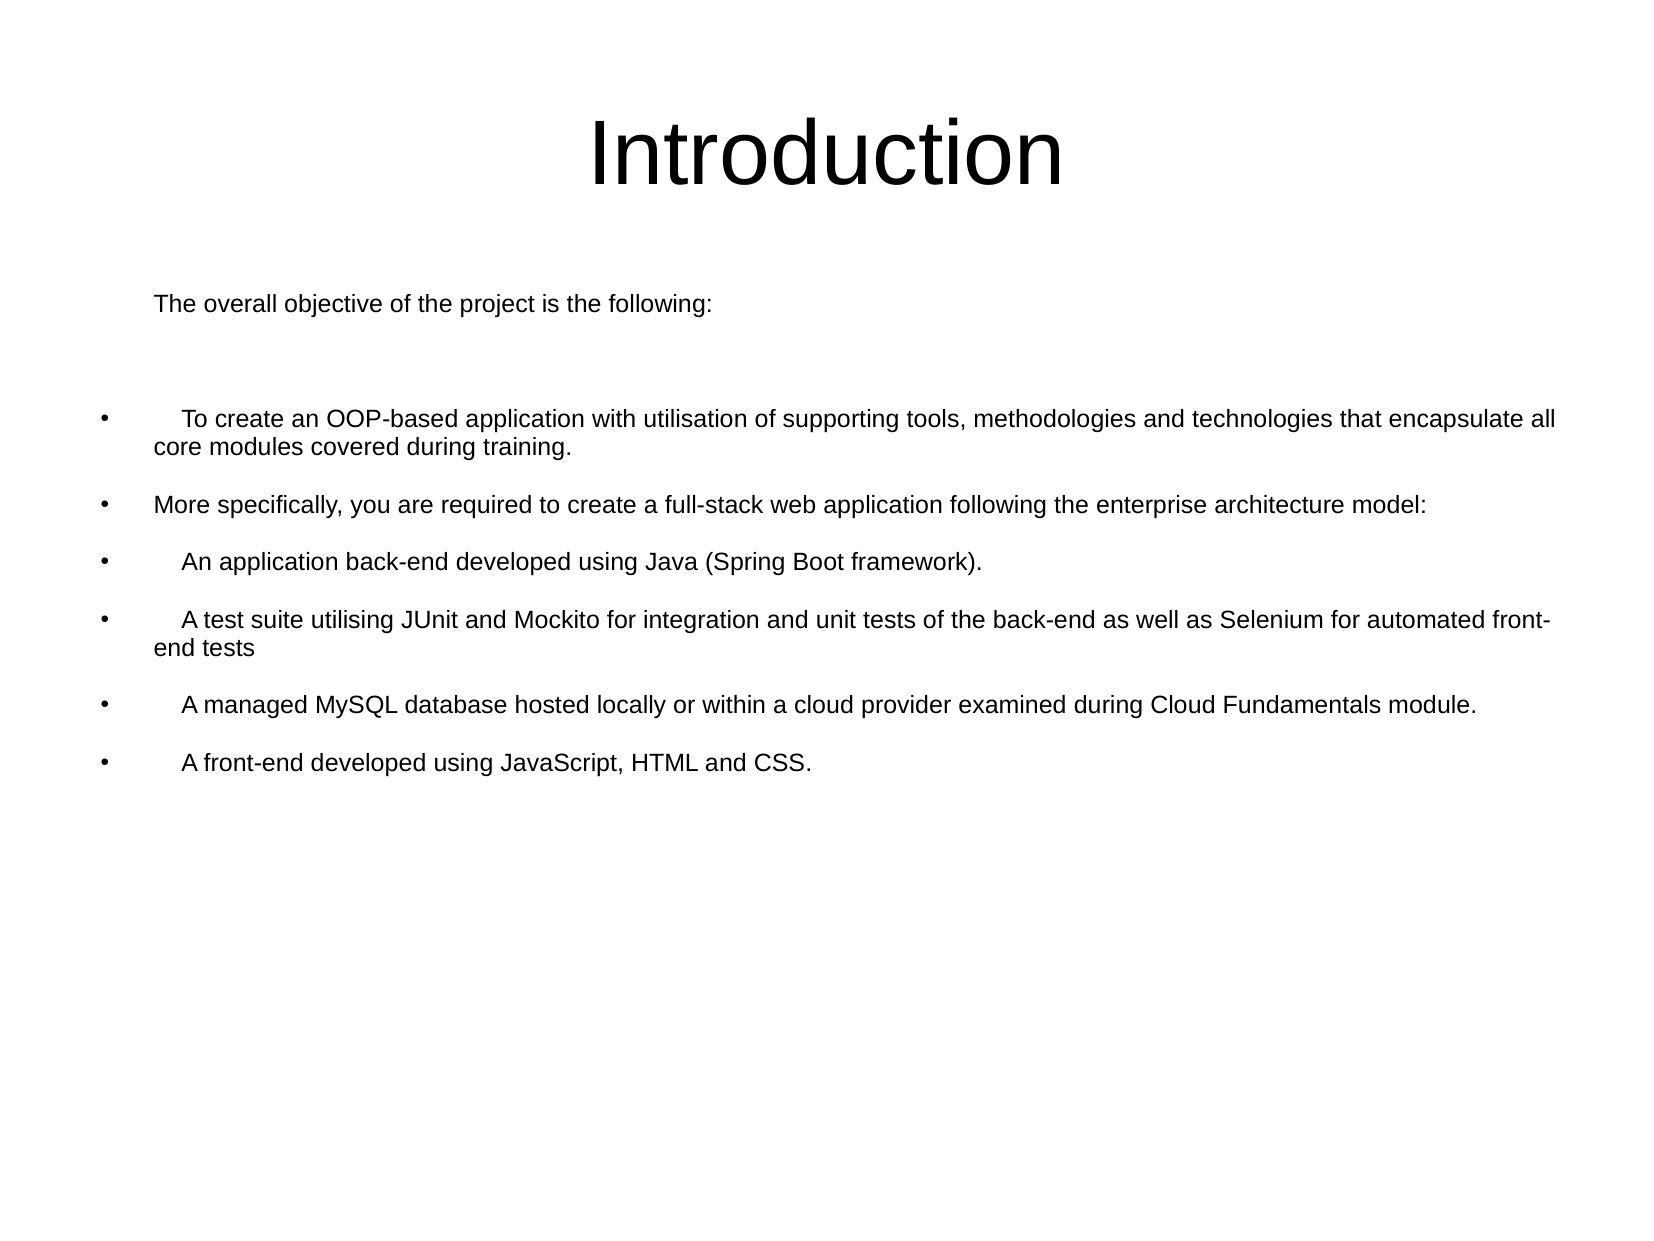

# Introduction
The overall objective of the project is the following:
 To create an OOP-based application with utilisation of supporting tools, methodologies and technologies that encapsulate all core modules covered during training.
More specifically, you are required to create a full-stack web application following the enterprise architecture model:
 An application back-end developed using Java (Spring Boot framework).
 A test suite utilising JUnit and Mockito for integration and unit tests of the back-end as well as Selenium for automated front-end tests
 A managed MySQL database hosted locally or within a cloud provider examined during Cloud Fundamentals module.
 A front-end developed using JavaScript, HTML and CSS.